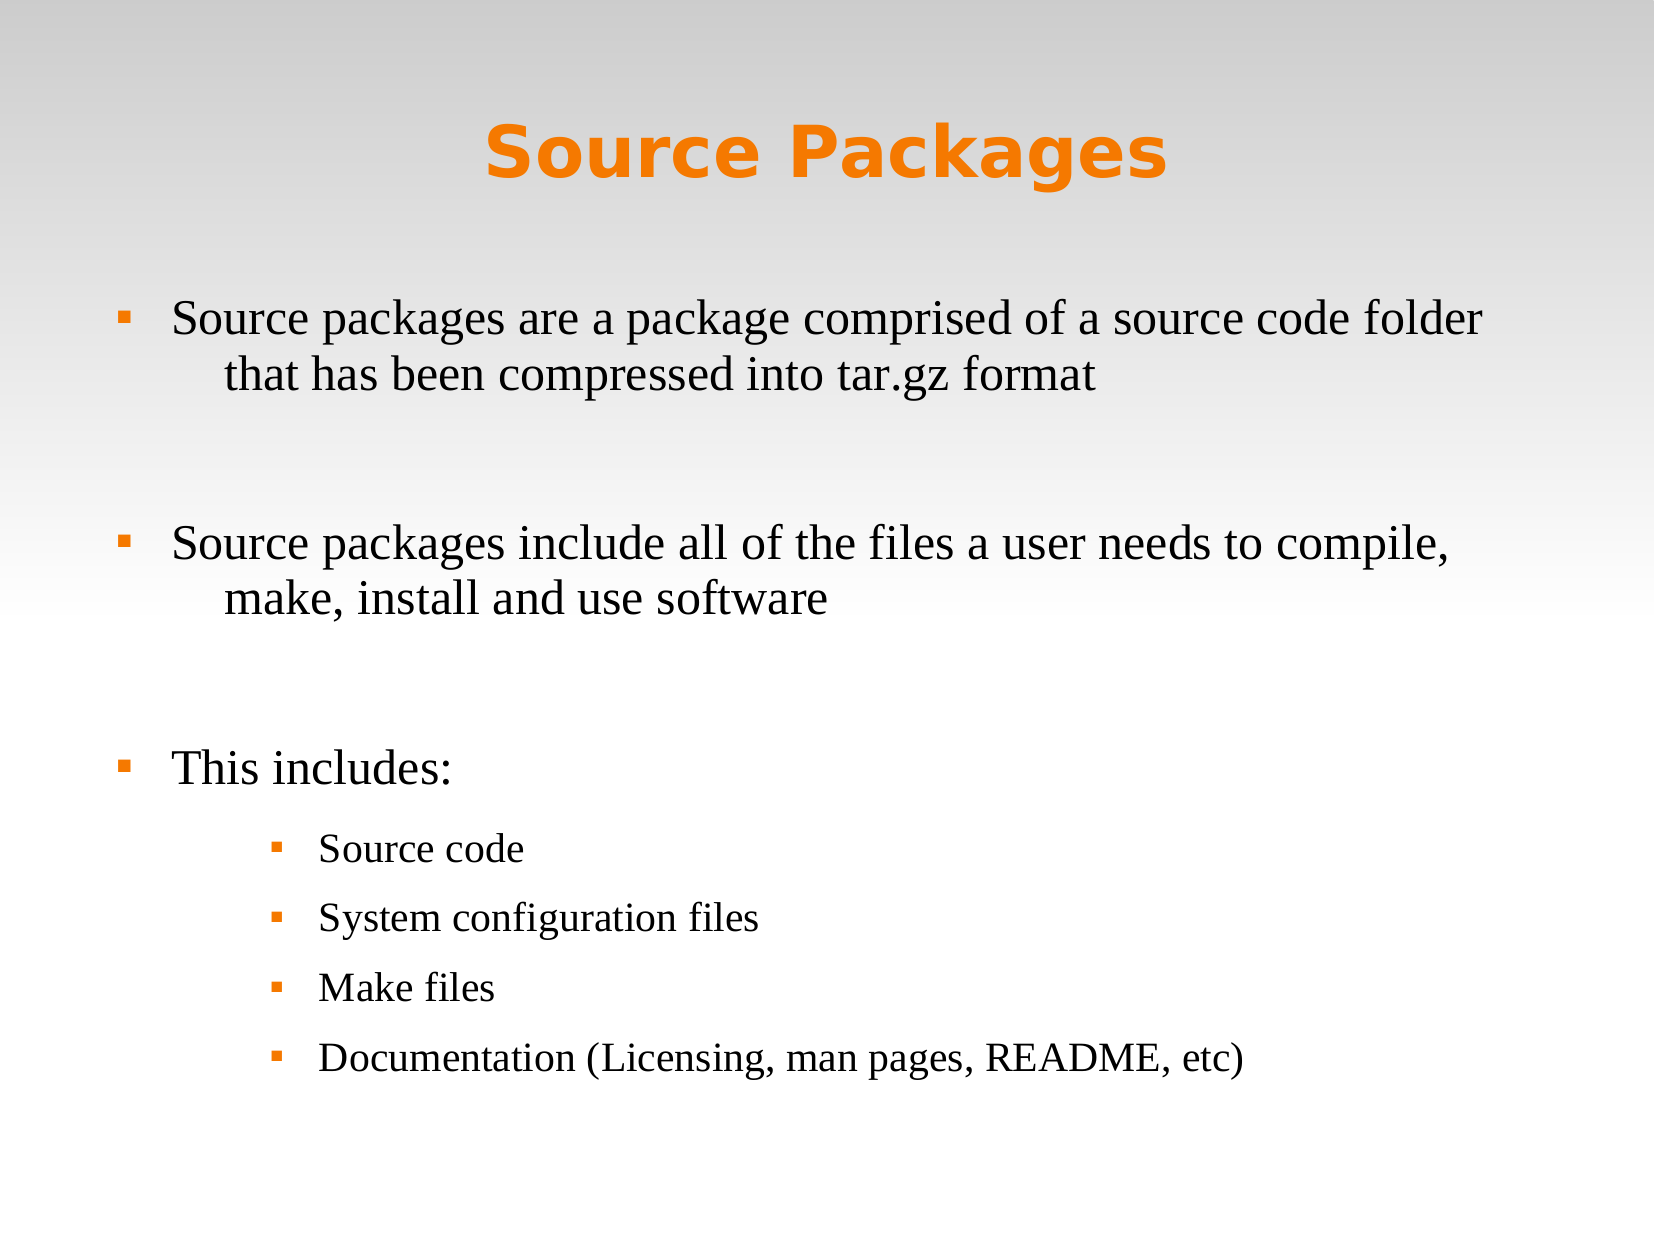

# Source Packages
Source packages are a package comprised of a source code folder that has been compressed into tar.gz format
Source packages include all of the files a user needs to compile, make, install and use software
This includes:
Source code
System configuration files
Make files
Documentation (Licensing, man pages, README, etc)